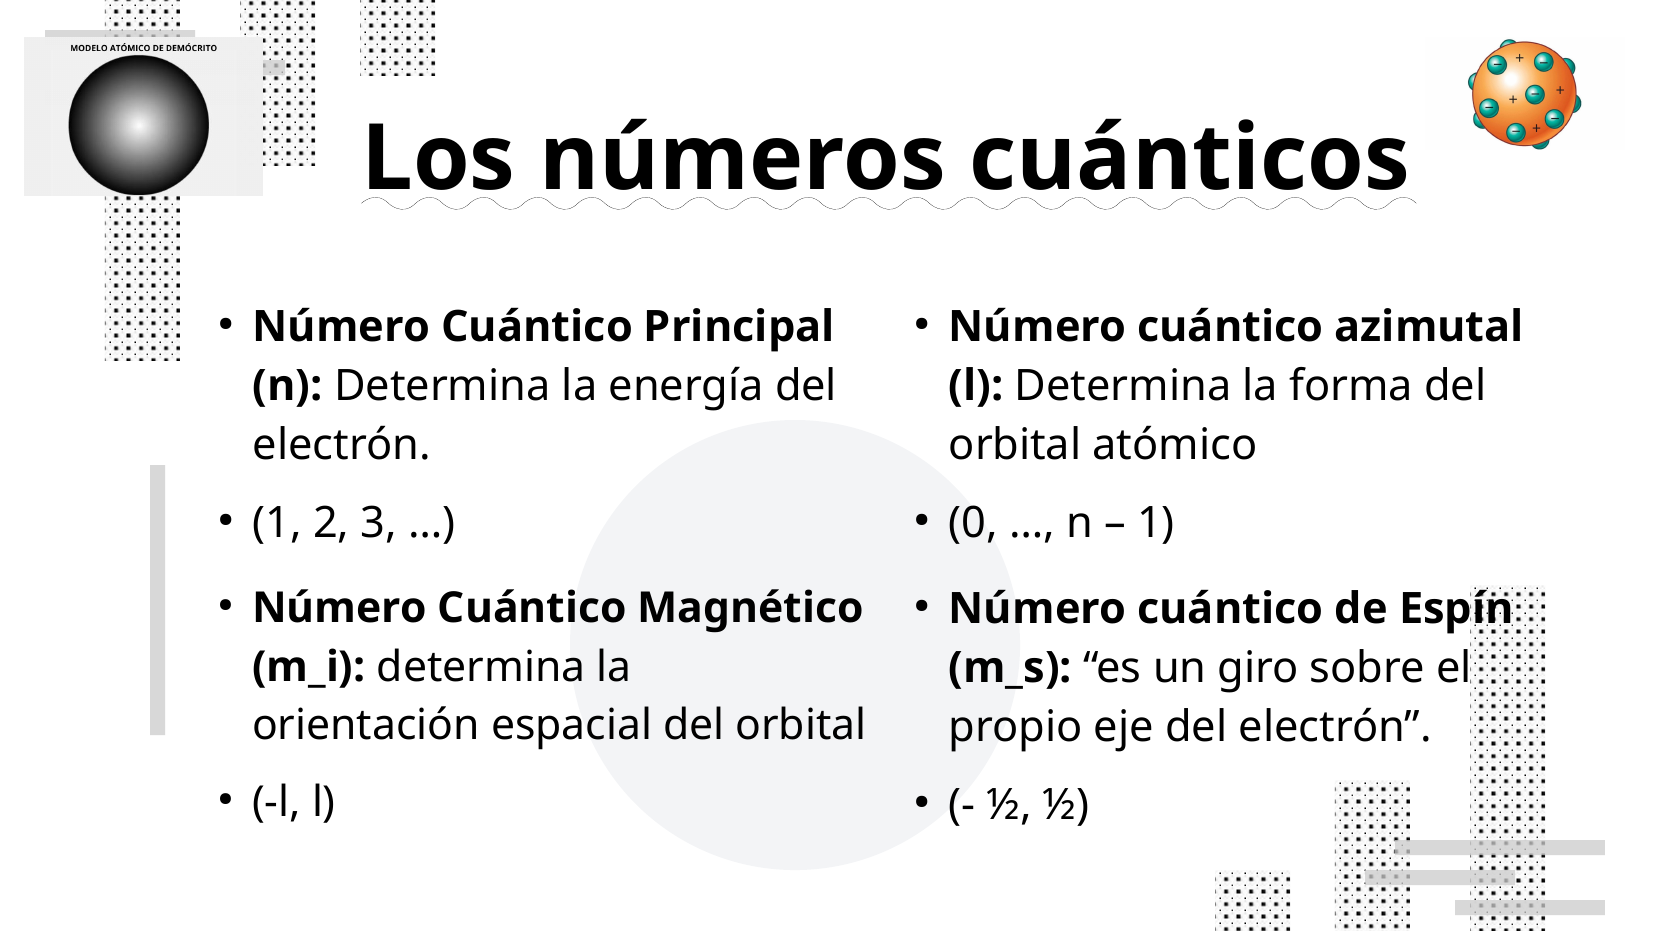

# Los números cuánticos
Número Cuántico Principal (n): Determina la energía del electrón.
(1, 2, 3, …)
Número cuántico azimutal (l): Determina la forma del orbital atómico
(0, …, n – 1)
Número Cuántico Magnético (m_i): determina la orientación espacial del orbital
(-l, l)
Número cuántico de Espín (m_s): “es un giro sobre el propio eje del electrón”.
(- ½, ½)